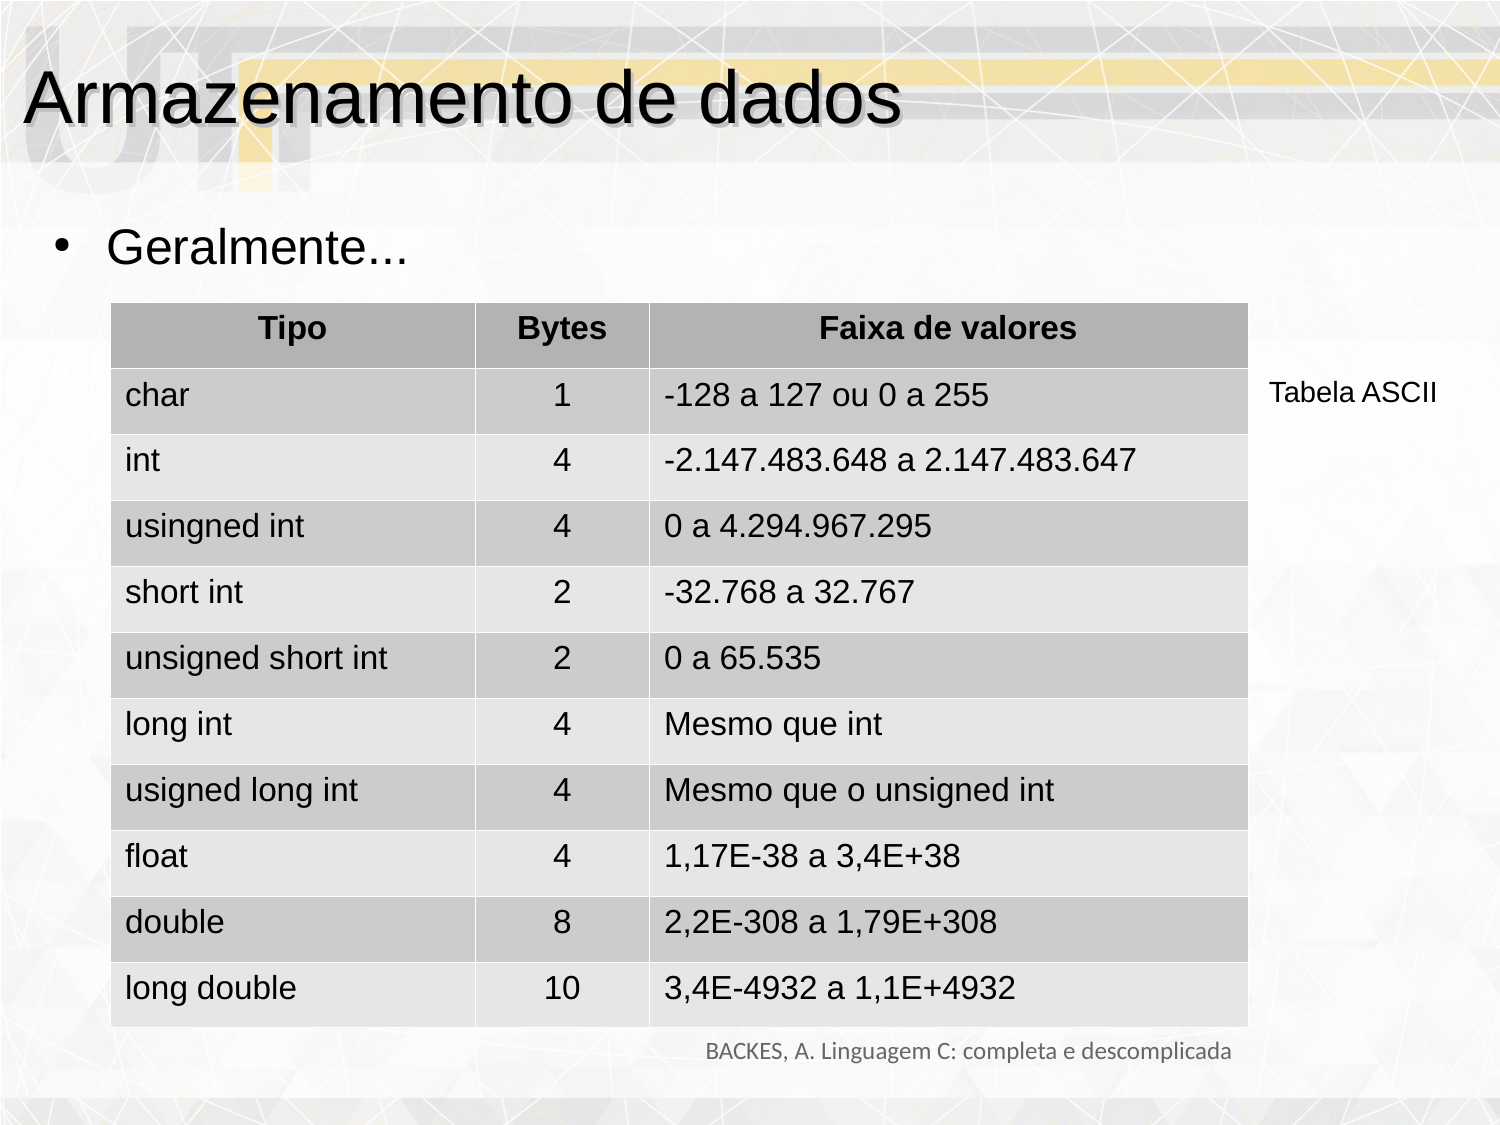

# Armazenamento de dados
Geralmente...
| Tipo | Bytes | Faixa de valores |
| --- | --- | --- |
| char | 1 | -128 a 127 ou 0 a 255 |
| int | 4 | -2.147.483.648 a 2.147.483.647 |
| usingned int | 4 | 0 a 4.294.967.295 |
| short int | 2 | -32.768 a 32.767 |
| unsigned short int | 2 | 0 a 65.535 |
| long int | 4 | Mesmo que int |
| usigned long int | 4 | Mesmo que o unsigned int |
| float | 4 | 1,17E-38 a 3,4E+38 |
| double | 8 | 2,2E-308 a 1,79E+308 |
| long double | 10 | 3,4E-4932 a 1,1E+4932 |
Tabela ASCII
BACKES, A. Linguagem C: completa e descomplicada